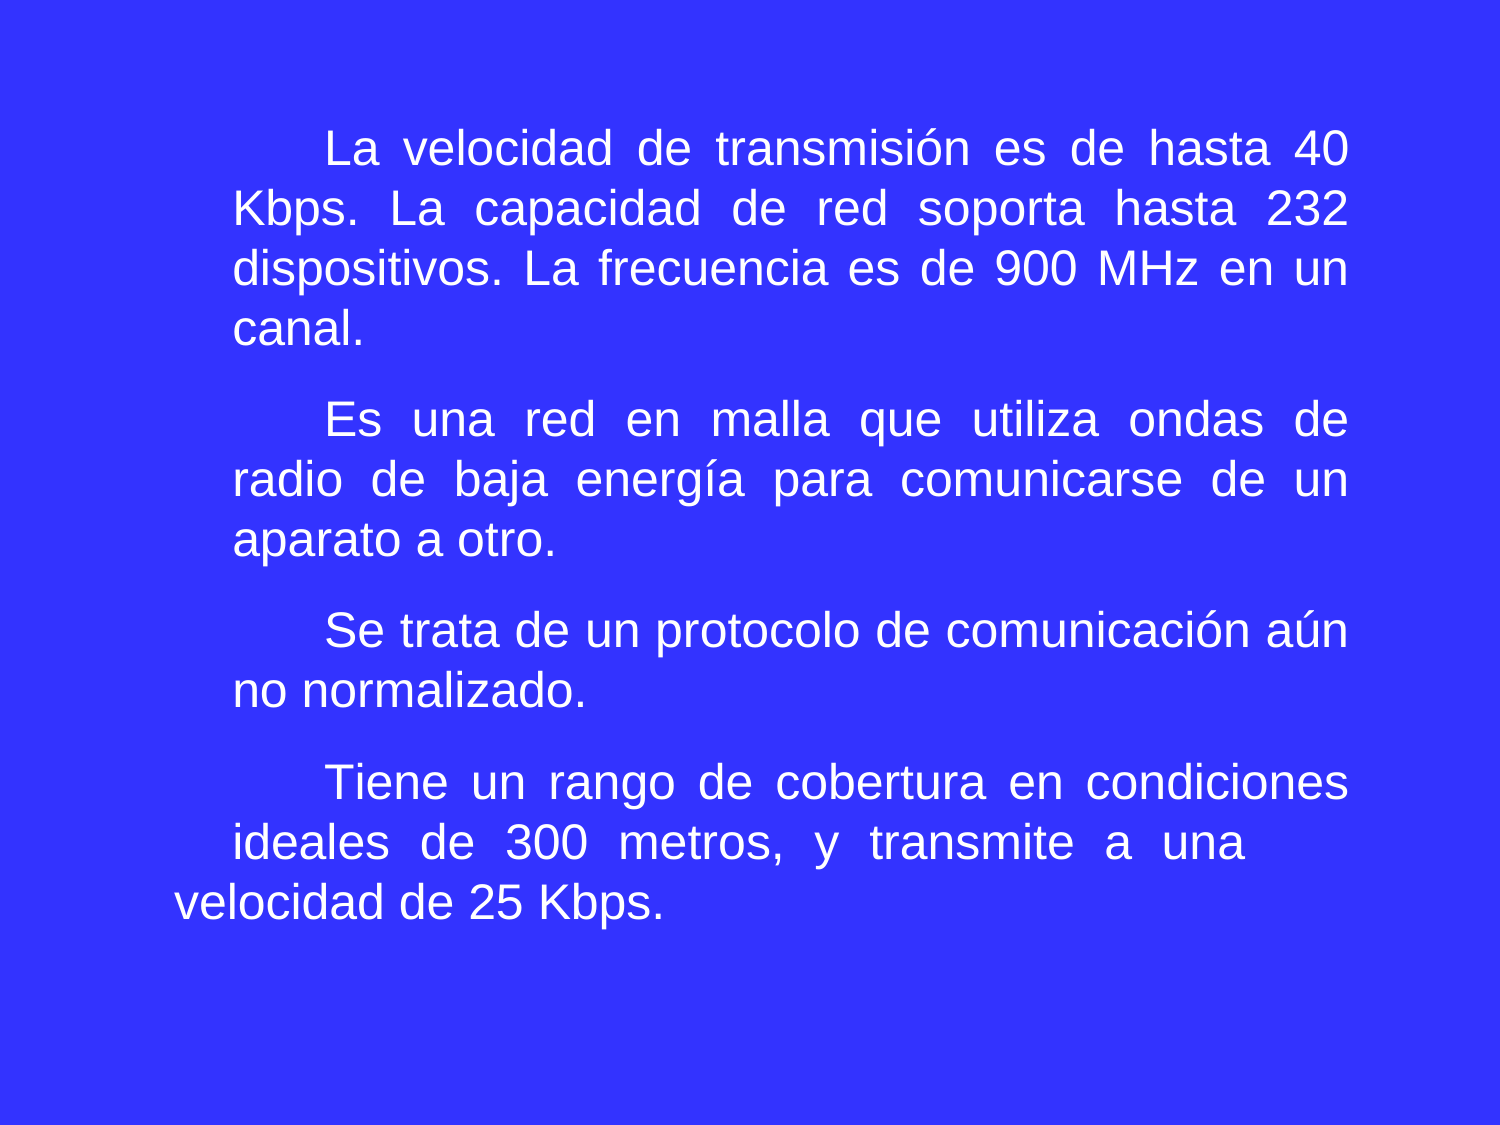

La velocidad de transmisión es de hasta 40 	Kbps. La capacidad de red soporta hasta 232 	dispositivos. La frecuencia es de 900 MHz en un 	canal.
		Es una red en malla que utiliza ondas de 	radio de baja energía para comunicarse de un 	aparato a otro.
		Se trata de un protocolo de comunicación aún 	no normalizado.
		Tiene un rango de cobertura en condiciones 	ideales de 300 metros, y transmite a una 	velocidad de 25 Kbps.